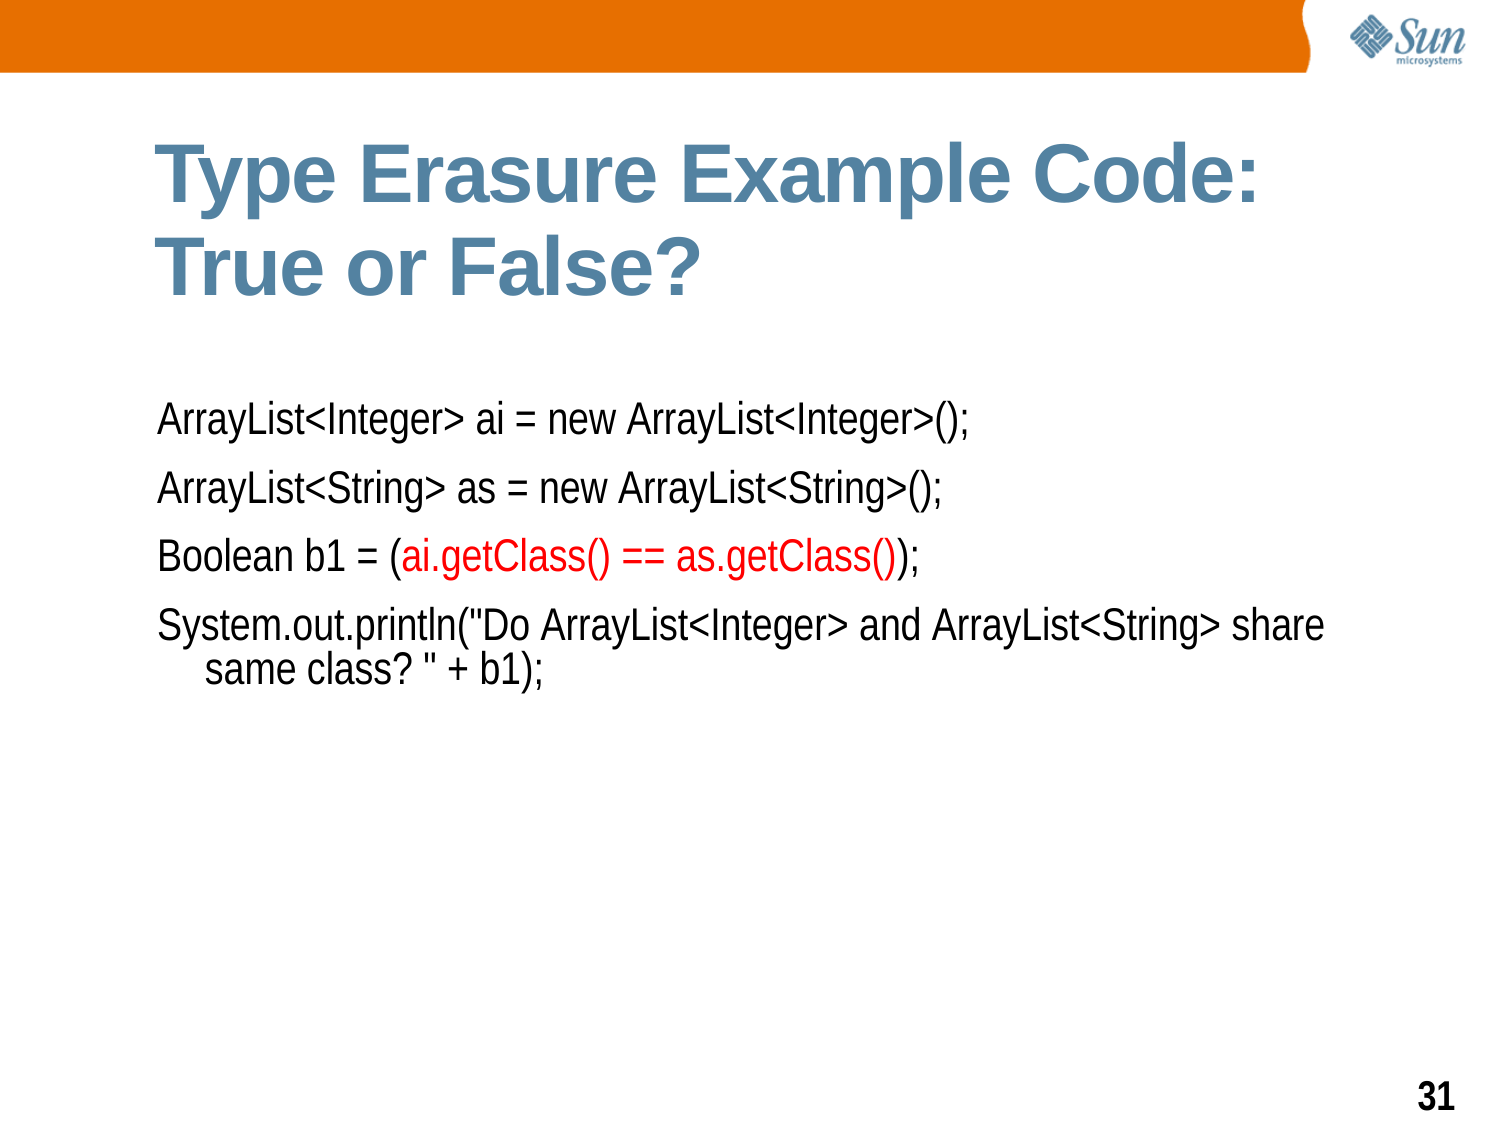

# Type Erasure Example Code: True or False?
ArrayList<Integer> ai = new ArrayList<Integer>();
ArrayList<String> as = new ArrayList<String>();
Boolean b1 = (ai.getClass() == as.getClass());
System.out.println("Do ArrayList<Integer> and ArrayList<String> share same class? " + b1);